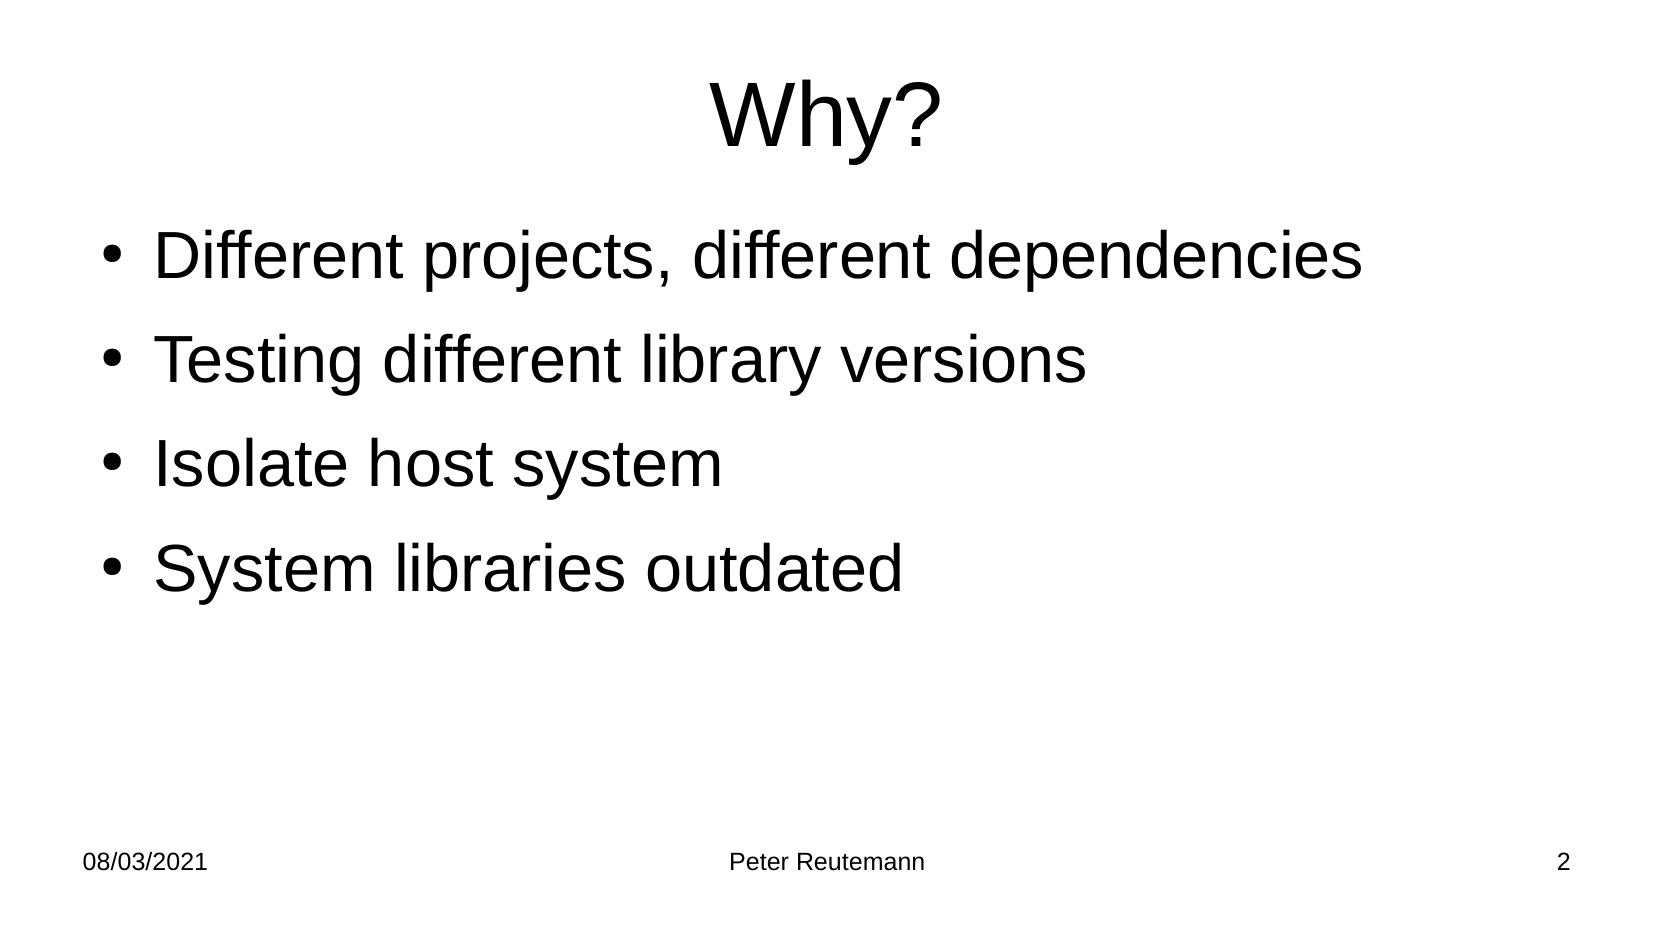

# Why?
Different projects, different dependencies
Testing different library versions
Isolate host system
System libraries outdated
08/03/2021
Peter Reutemann
2